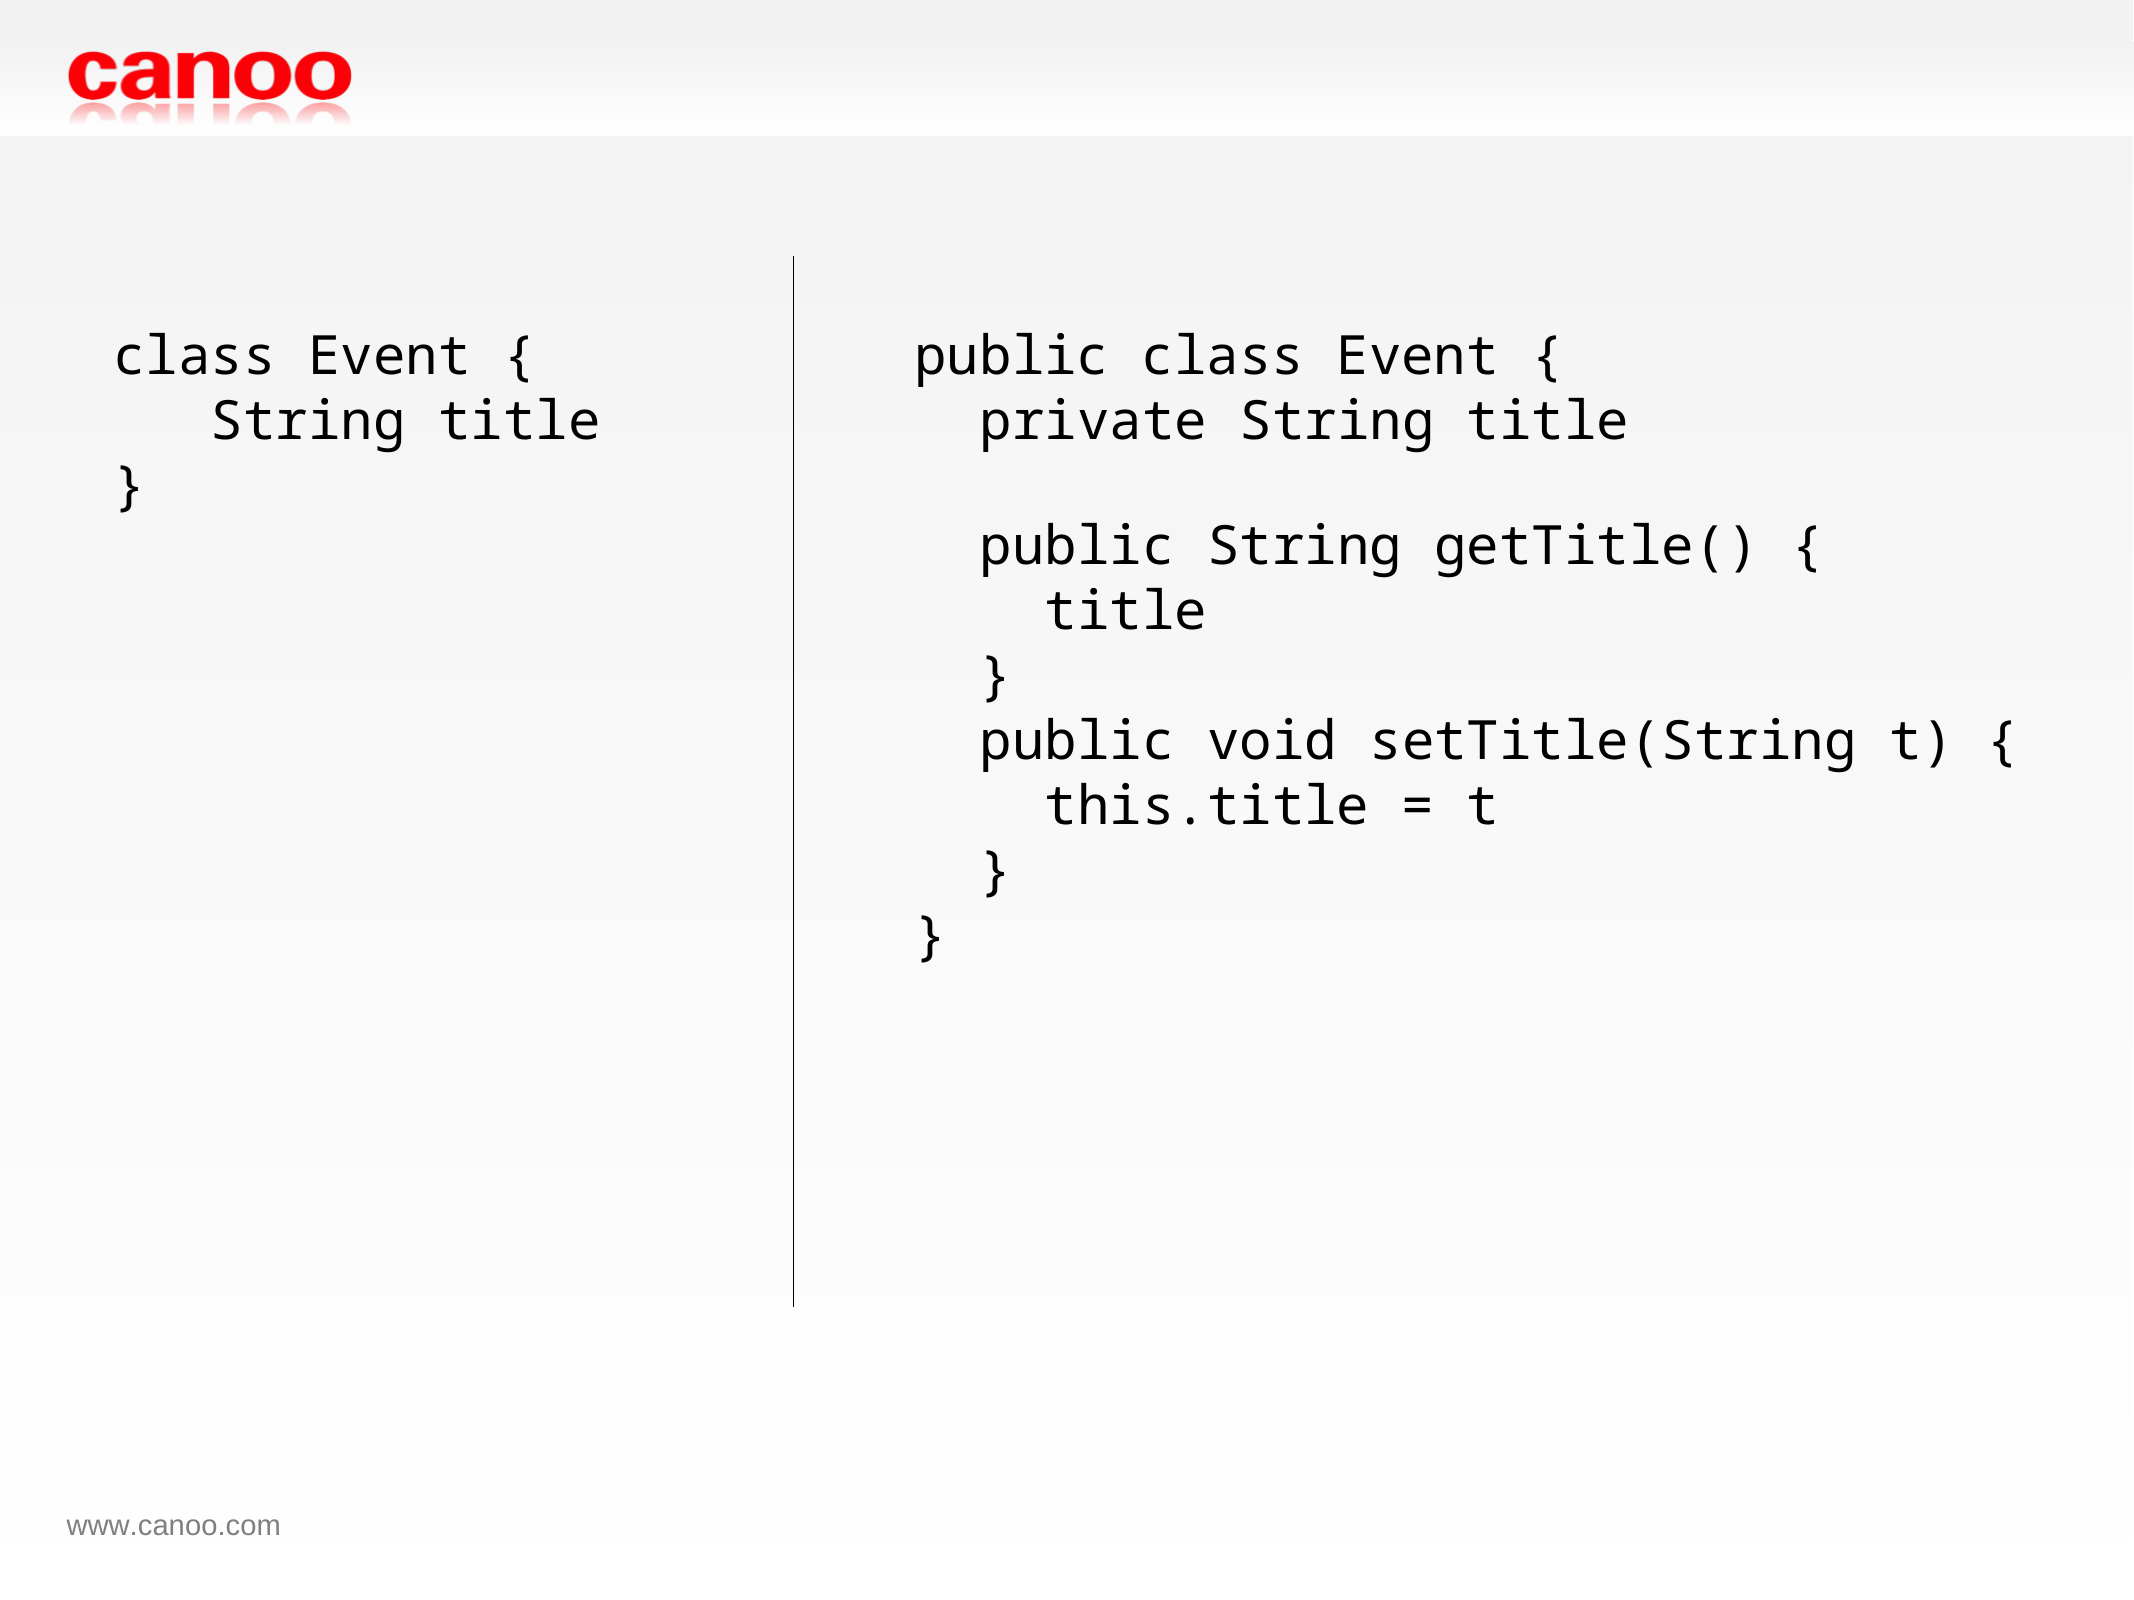

class Event {
 String title
}
public class Event {
 private String title
 public String getTitle() {
 title
 }
 public void setTitle(String t) {
 this.title = t
 }
}